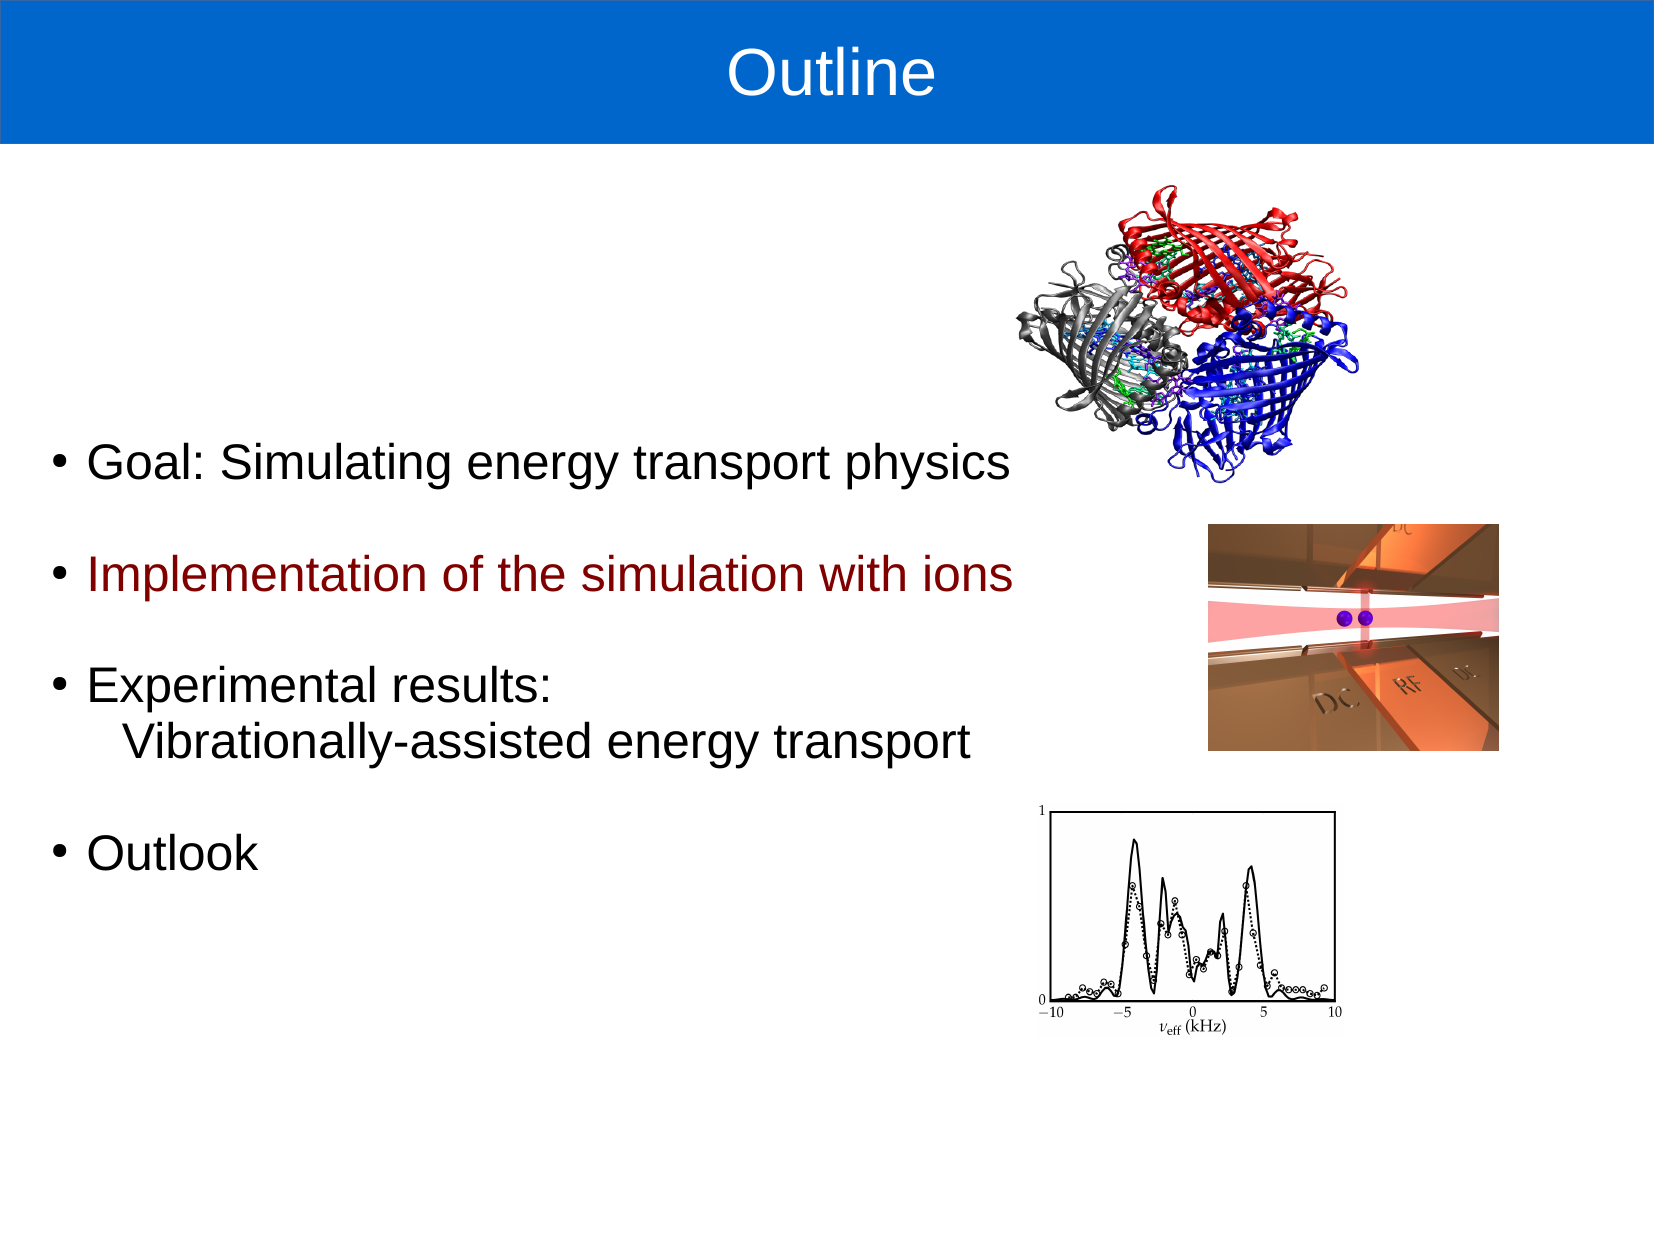

# Outline
Goal: Simulating energy transport physics
Implementation of the simulation with ions
Experimental results:
Vibrationally-assisted energy transport
Outlook